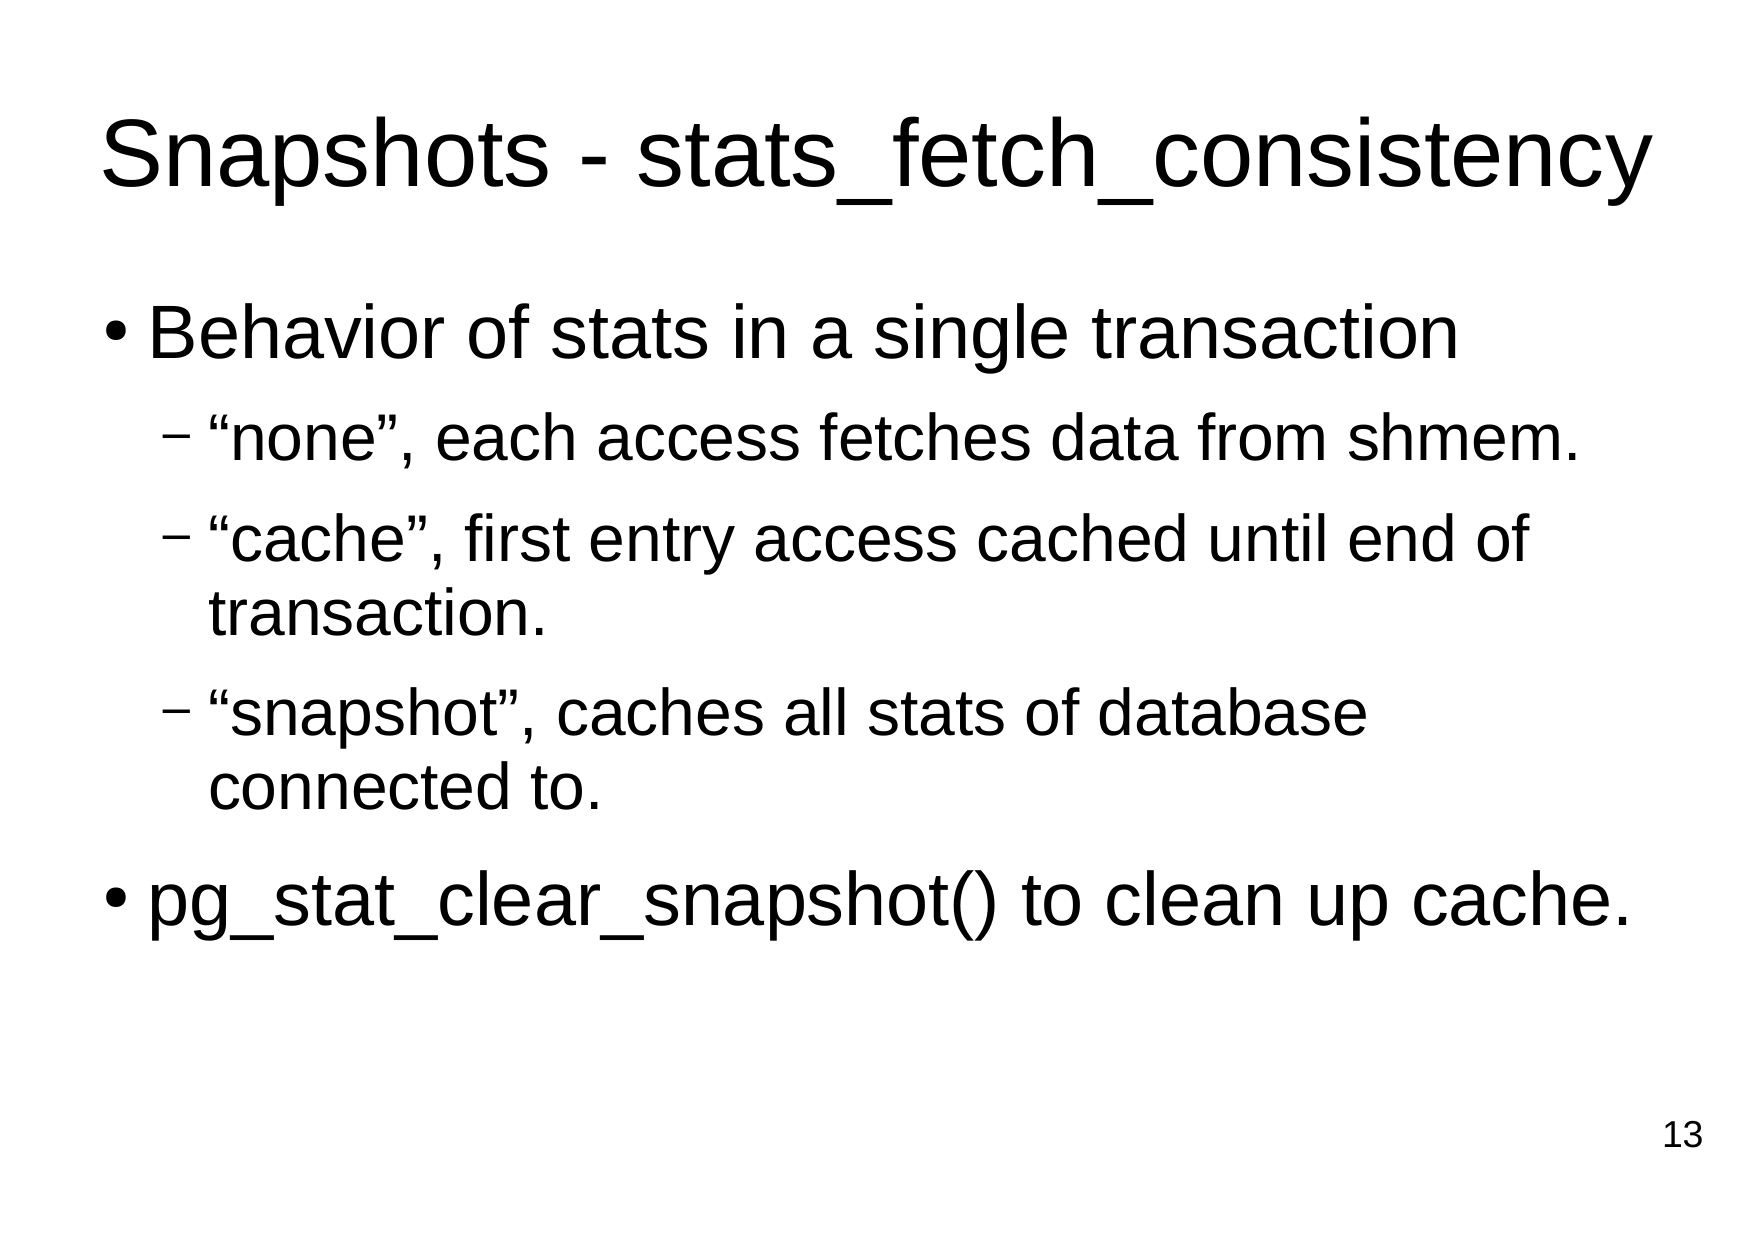

# Snapshots - stats_fetch_consistency
Behavior of stats in a single transaction
“none”, each access fetches data from shmem.
“cache”, first entry access cached until end of transaction.
“snapshot”, caches all stats of database connected to.
pg_stat_clear_snapshot() to clean up cache.